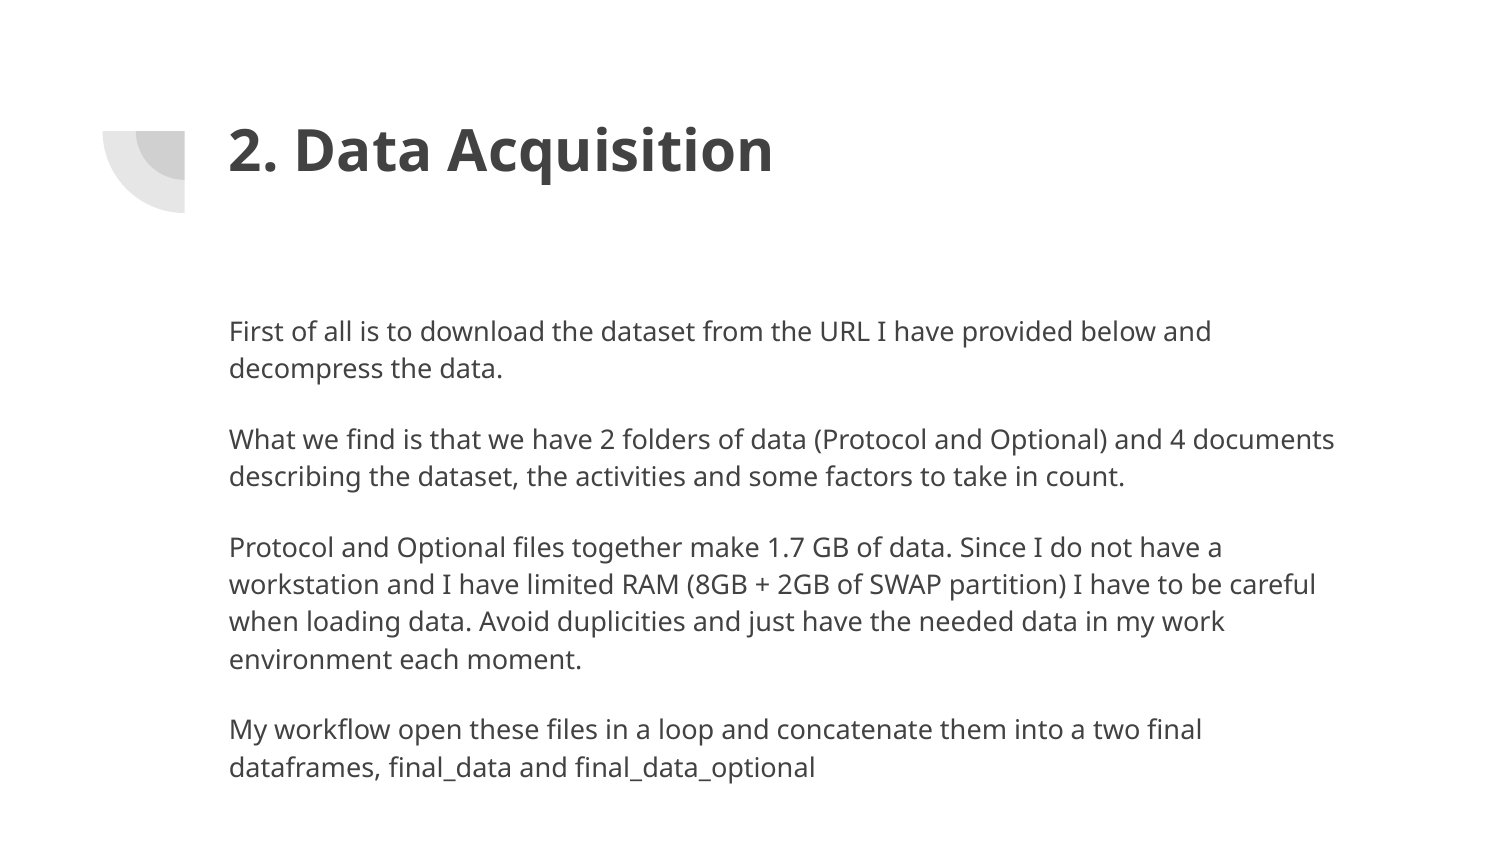

# 2. Data Acquisition
First of all is to download the dataset from the URL I have provided below and decompress the data.
What we find is that we have 2 folders of data (Protocol and Optional) and 4 documents describing the dataset, the activities and some factors to take in count.
Protocol and Optional files together make 1.7 GB of data. Since I do not have a workstation and I have limited RAM (8GB + 2GB of SWAP partition) I have to be careful when loading data. Avoid duplicities and just have the needed data in my work environment each moment.
My workflow open these files in a loop and concatenate them into a two final dataframes, final_data and final_data_optional